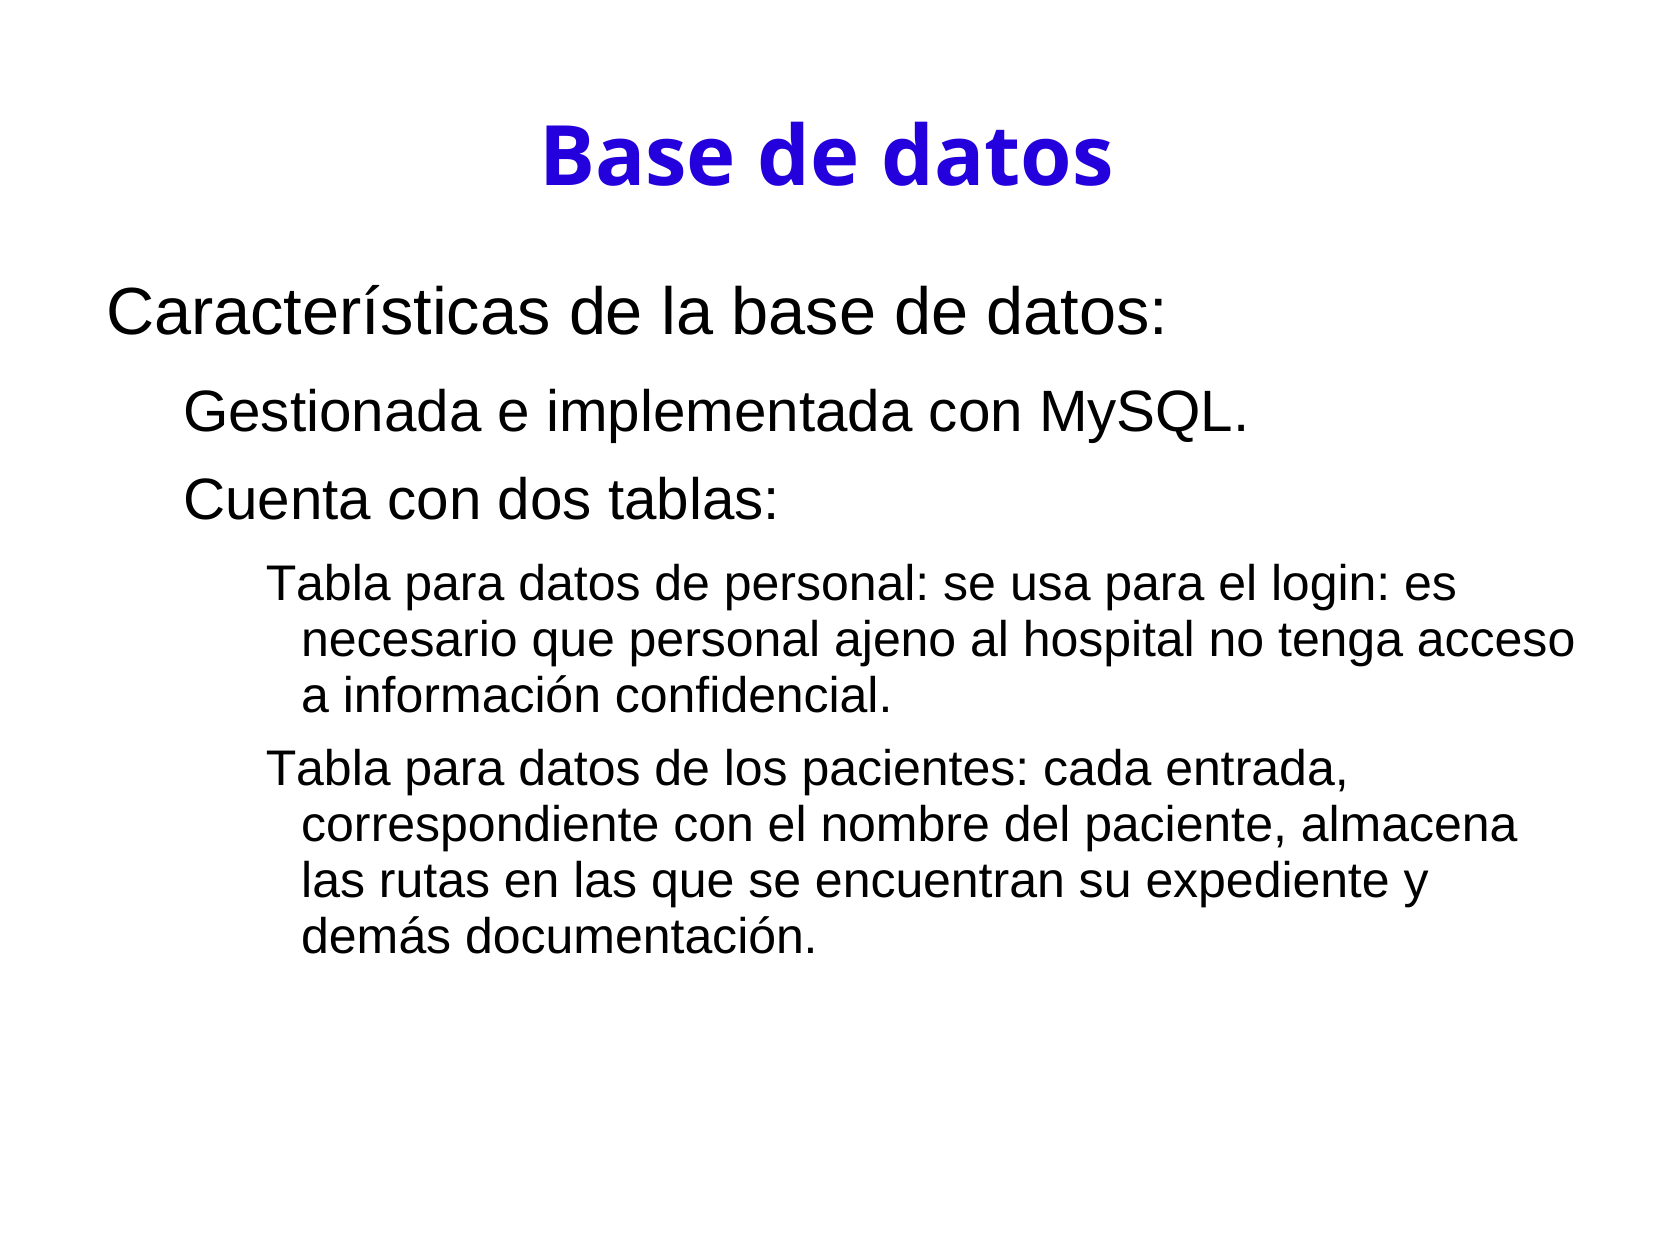

# Base de datos
Características de la base de datos:
Gestionada e implementada con MySQL.
Cuenta con dos tablas:
Tabla para datos de personal: se usa para el login: es necesario que personal ajeno al hospital no tenga acceso a información confidencial.
Tabla para datos de los pacientes: cada entrada, correspondiente con el nombre del paciente, almacena las rutas en las que se encuentran su expediente y demás documentación.